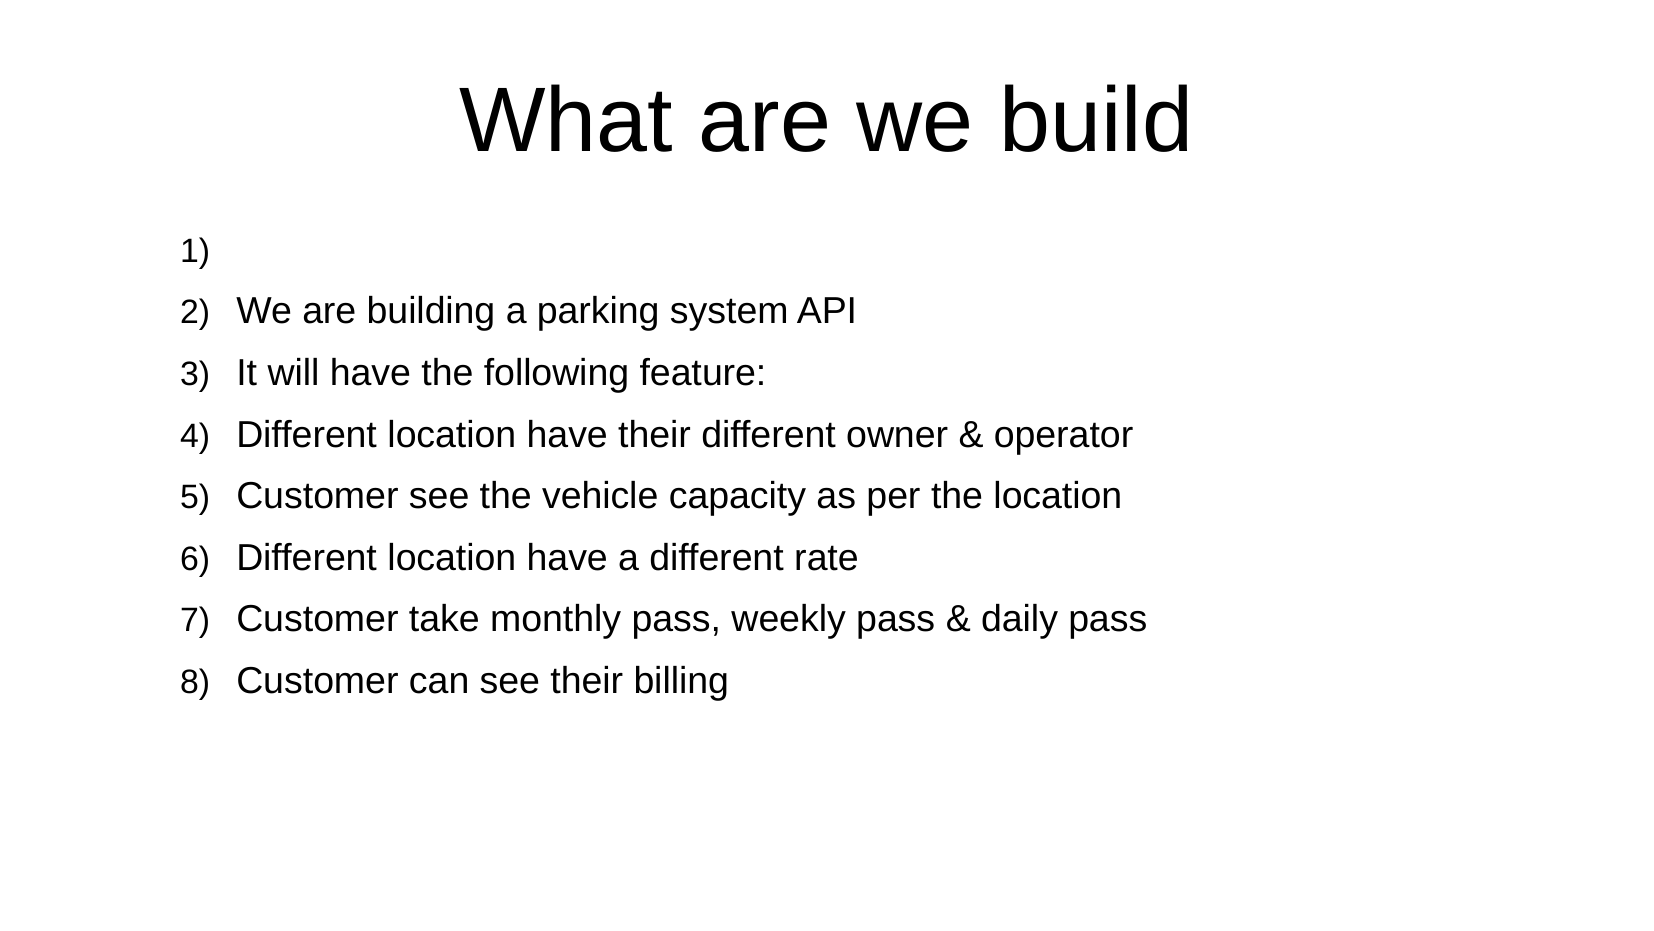

# What are we build
We are building a parking system API
It will have the following feature:
Different location have their different owner & operator
Customer see the vehicle capacity as per the location
Different location have a different rate
Customer take monthly pass, weekly pass & daily pass
Customer can see their billing